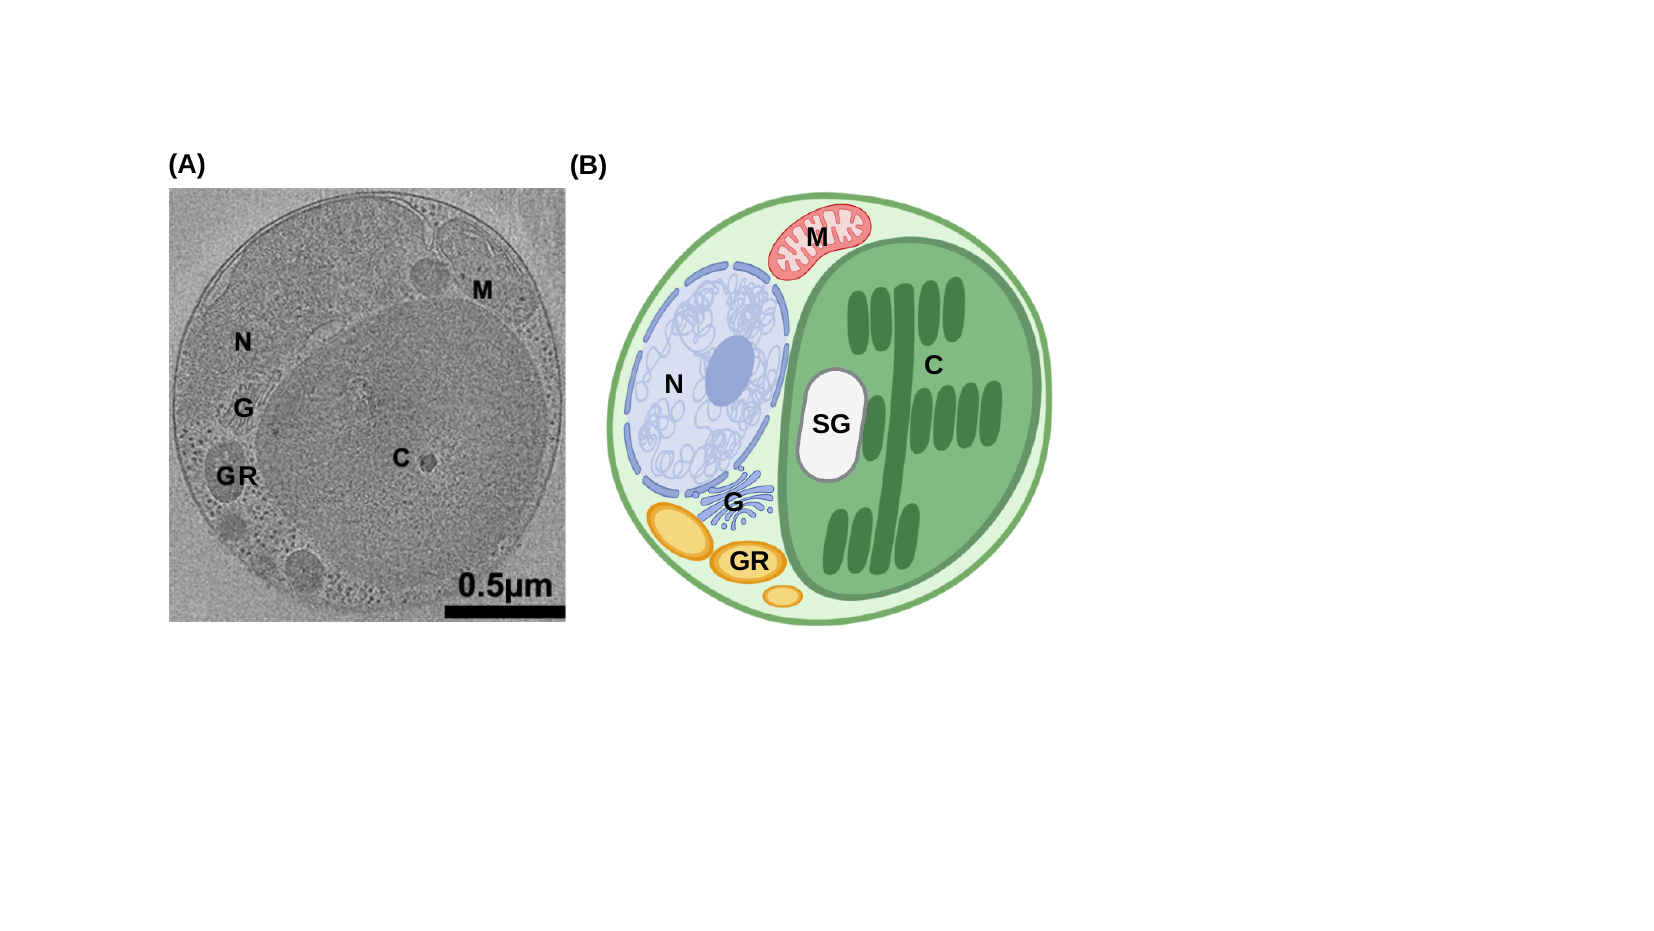

(A)
(B)
M
C
N
G
SG
 R
G
GR